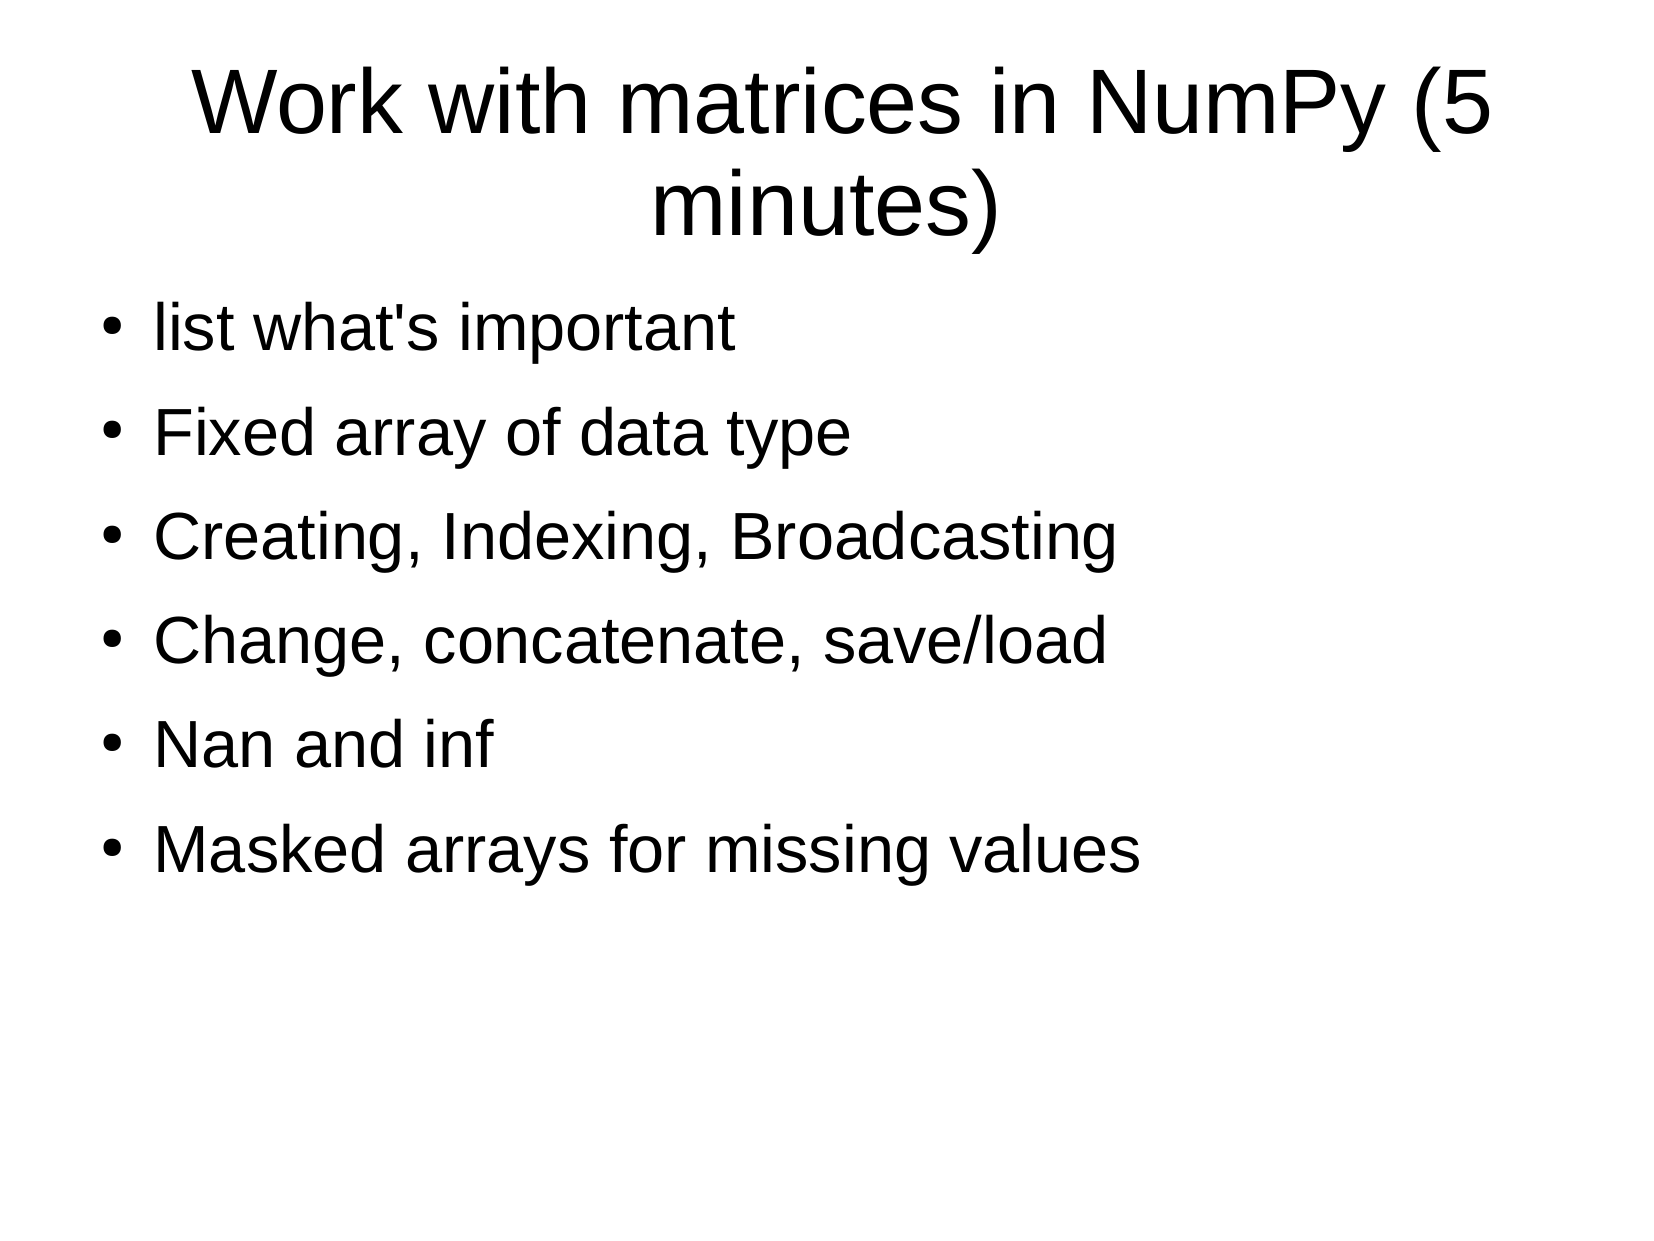

# Work with matrices in NumPy (5 minutes)
list what's important
Fixed array of data type
Creating, Indexing, Broadcasting
Change, concatenate, save/load
Nan and inf
Masked arrays for missing values